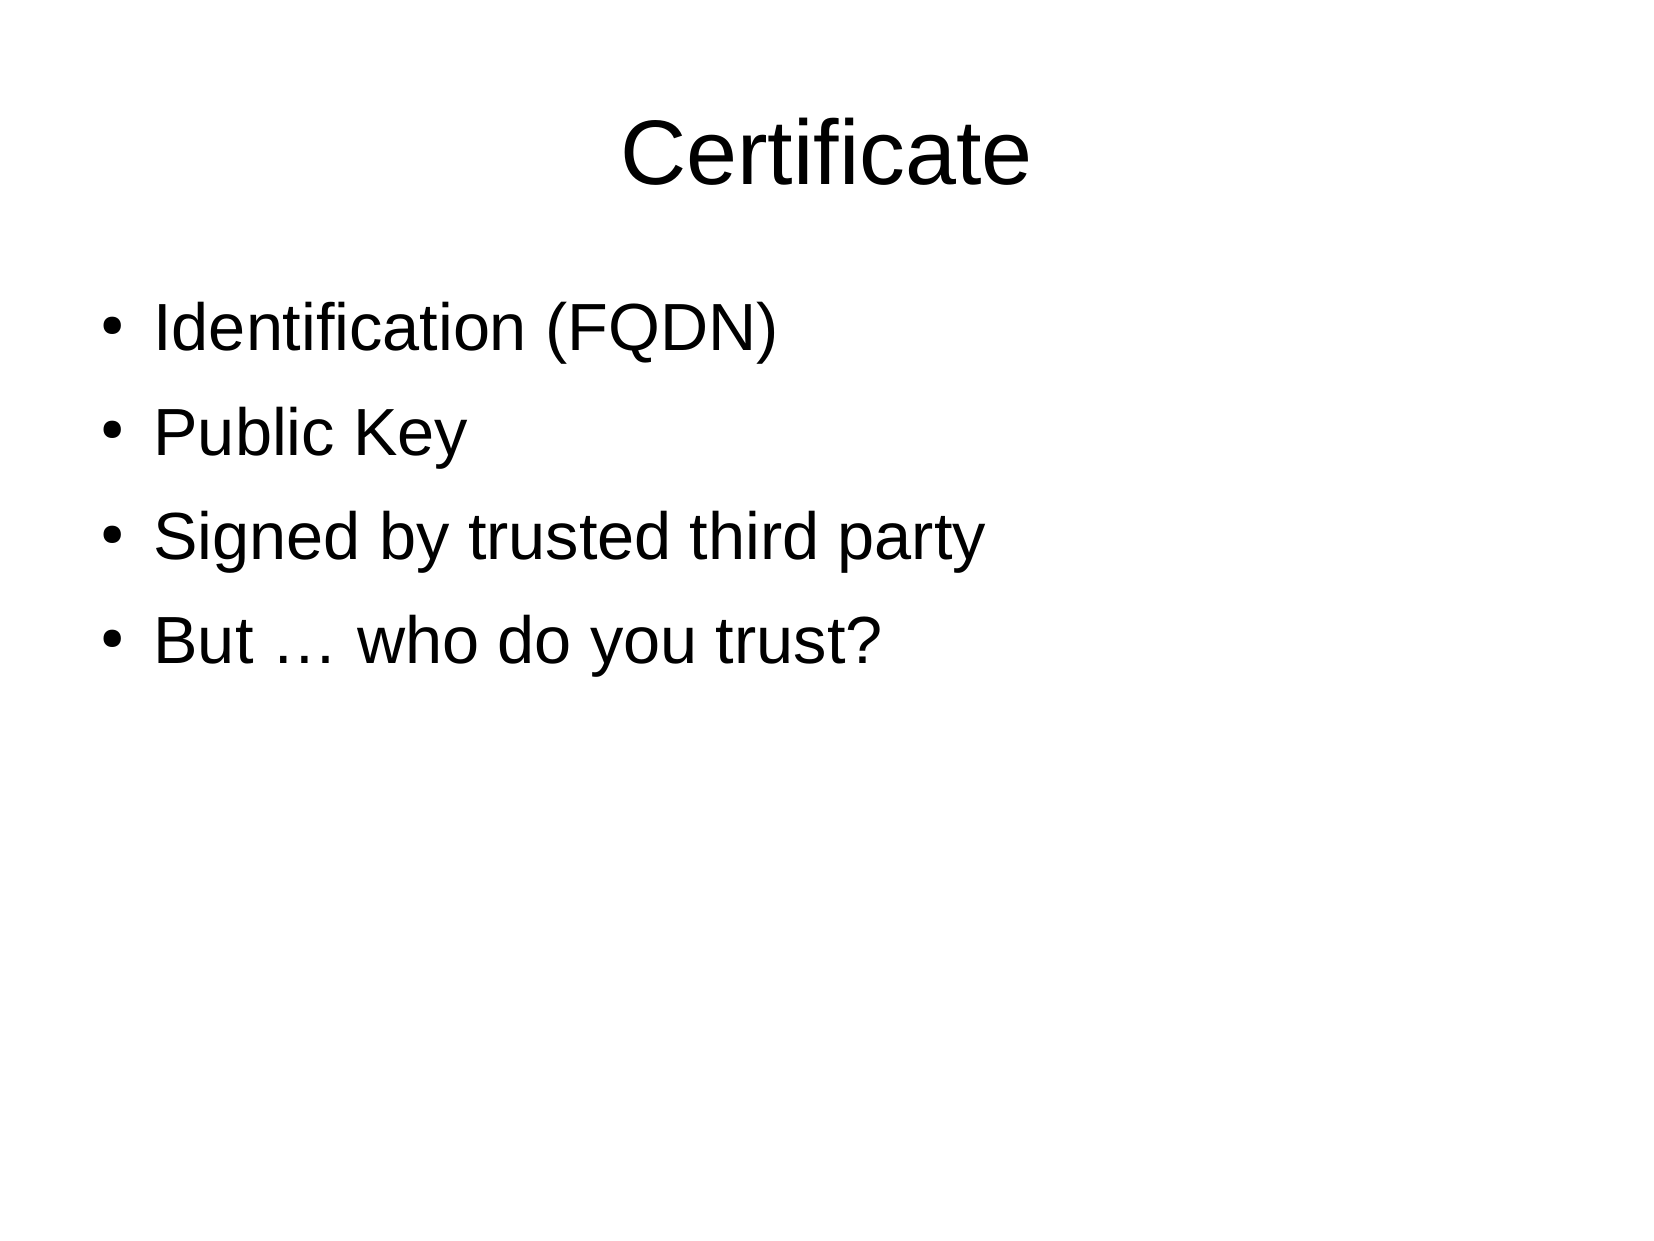

# Certificate
Identification (FQDN)
Public Key
Signed by trusted third party
But … who do you trust?